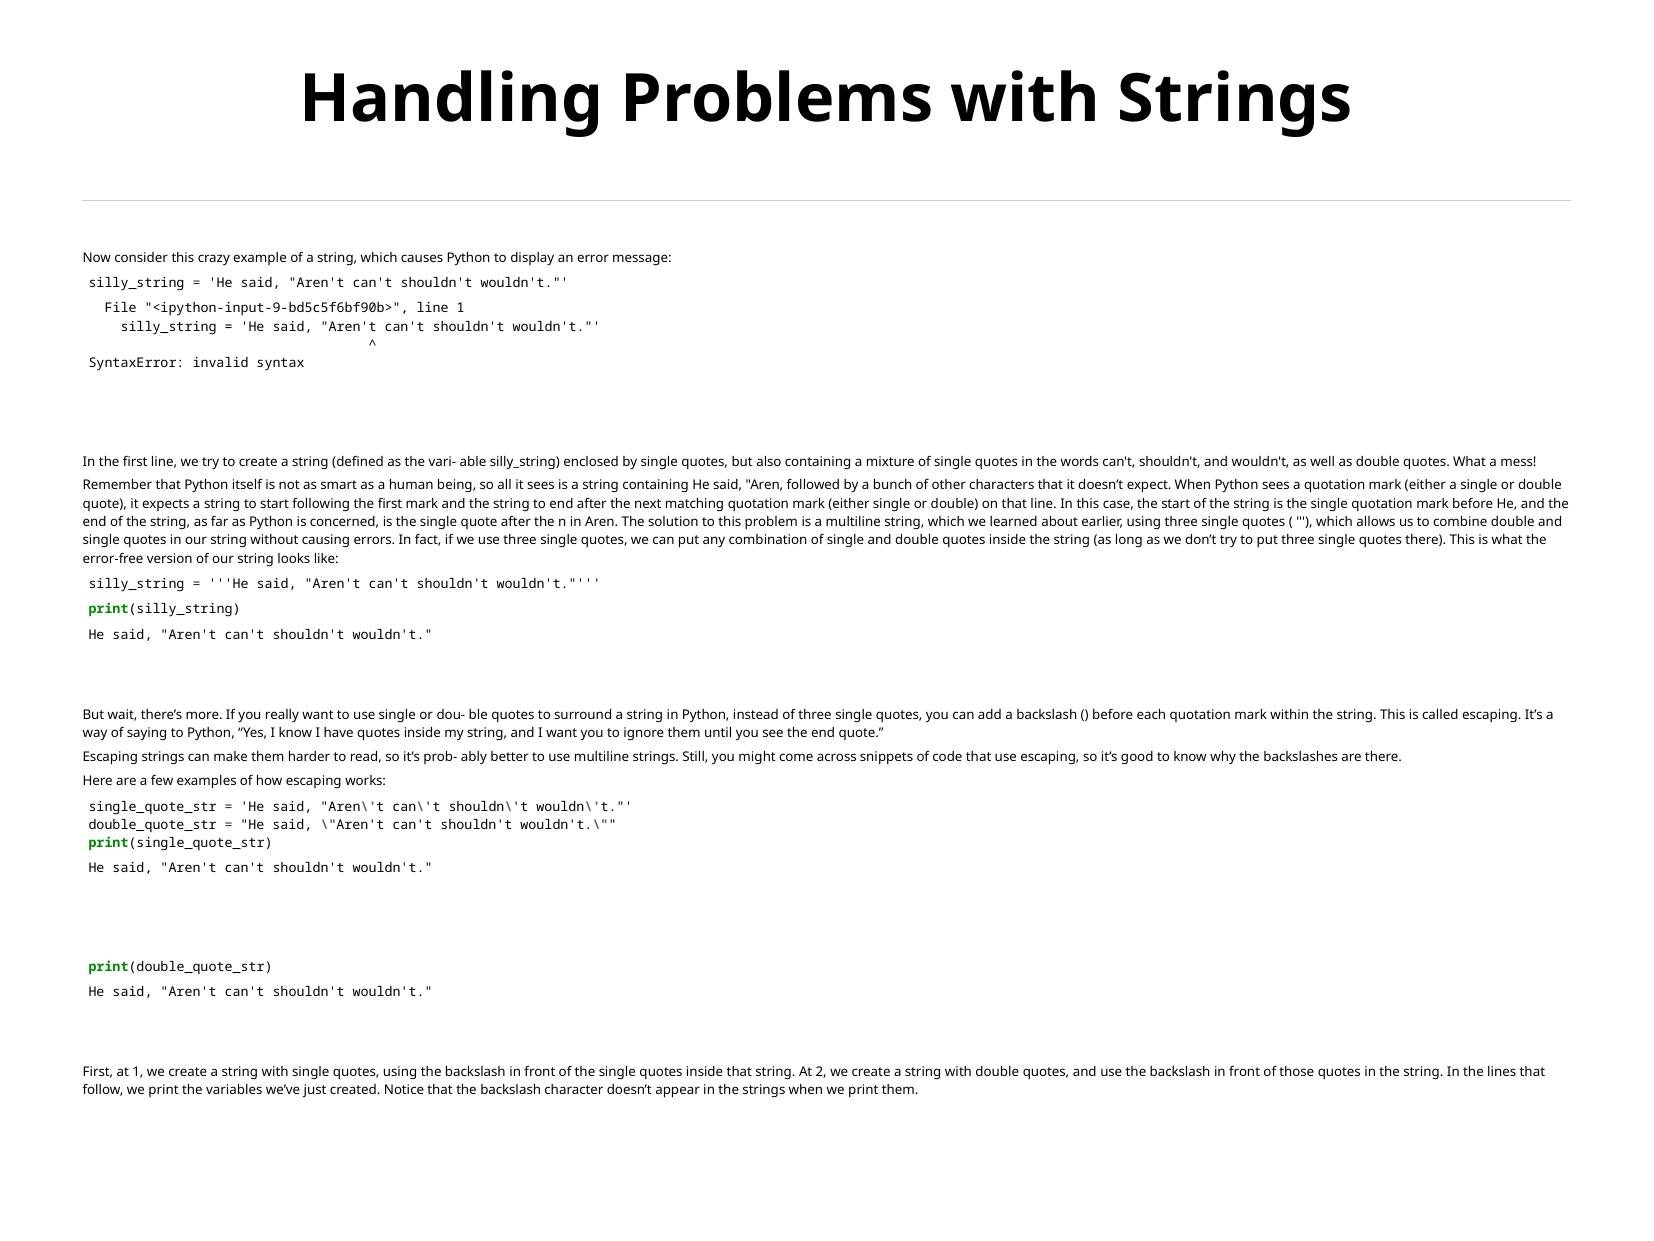

# Handling Problems with Strings
Now consider this crazy example of a string, which causes Python to display an error message:
silly_string = 'He said, "Aren't can't shouldn't wouldn't."'
 File "<ipython-input-9-bd5c5f6bf90b>", line 1
 silly_string = 'He said, "Aren't can't shouldn't wouldn't."'
 ^
SyntaxError: invalid syntax
In the first line, we try to create a string (defined as the vari- able silly_string) enclosed by single quotes, but also containing a mixture of single quotes in the words can't, shouldn't, and wouldn't, as well as double quotes. What a mess!
Remember that Python itself is not as smart as a human being, so all it sees is a string containing He said, "Aren, followed by a bunch of other characters that it doesn’t expect. When Python sees a quotation mark (either a single or double quote), it expects a string to start following the first mark and the string to end after the next matching quotation mark (either single or double) on that line. In this case, the start of the string is the single quotation mark before He, and the end of the string, as far as Python is concerned, is the single quote after the n in Aren. The solution to this problem is a multiline string, which we learned about earlier, using three single quotes ( '''), which allows us to combine double and single quotes in our string without causing errors. In fact, if we use three single quotes, we can put any combination of single and double quotes inside the string (as long as we don’t try to put three single quotes there). This is what the error-free version of our string looks like:
silly_string = '''He said, "Aren't can't shouldn't wouldn't."'''
print(silly_string)
He said, "Aren't can't shouldn't wouldn't."
But wait, there’s more. If you really want to use single or dou- ble quotes to surround a string in Python, instead of three single quotes, you can add a backslash () before each quotation mark within the string. This is called escaping. It’s a way of saying to Python, “Yes, I know I have quotes inside my string, and I want you to ignore them until you see the end quote.”
Escaping strings can make them harder to read, so it’s prob- ably better to use multiline strings. Still, you might come across snippets of code that use escaping, so it’s good to know why the backslashes are there.
Here are a few examples of how escaping works:
single_quote_str = 'He said, "Aren\'t can\'t shouldn\'t wouldn\'t."'
double_quote_str = "He said, \"Aren't can't shouldn't wouldn't.\""
print(single_quote_str)
He said, "Aren't can't shouldn't wouldn't."
print(double_quote_str)
He said, "Aren't can't shouldn't wouldn't."
First, at 1, we create a string with single quotes, using the backslash in front of the single quotes inside that string. At 2, we create a string with double quotes, and use the backslash in front of those quotes in the string. In the lines that follow, we print the variables we’ve just created. Notice that the backslash character doesn’t appear in the strings when we print them.